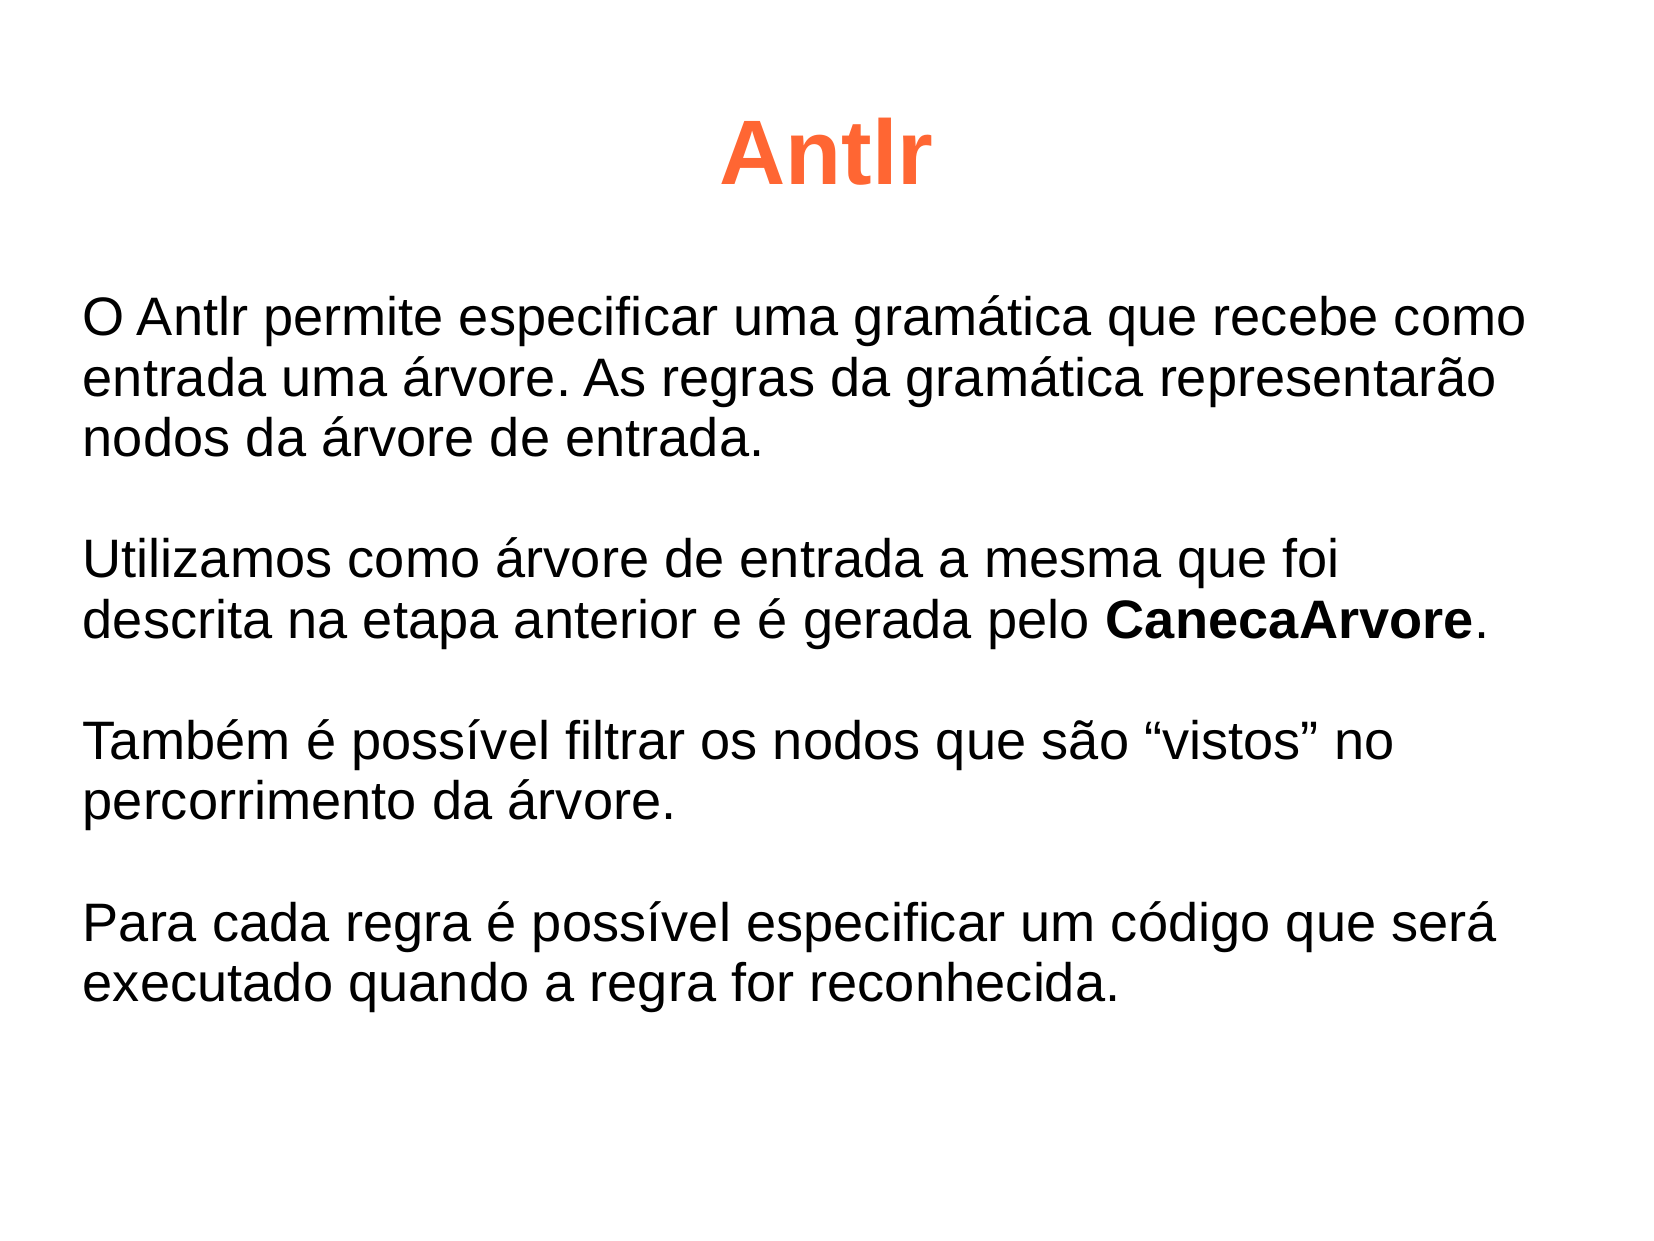

# Antlr
O Antlr permite especificar uma gramática que recebe como entrada uma árvore. As regras da gramática representarão nodos da árvore de entrada.
Utilizamos como árvore de entrada a mesma que foi descrita na etapa anterior e é gerada pelo CanecaArvore.
Também é possível filtrar os nodos que são “vistos” no percorrimento da árvore.
Para cada regra é possível especificar um código que será executado quando a regra for reconhecida.